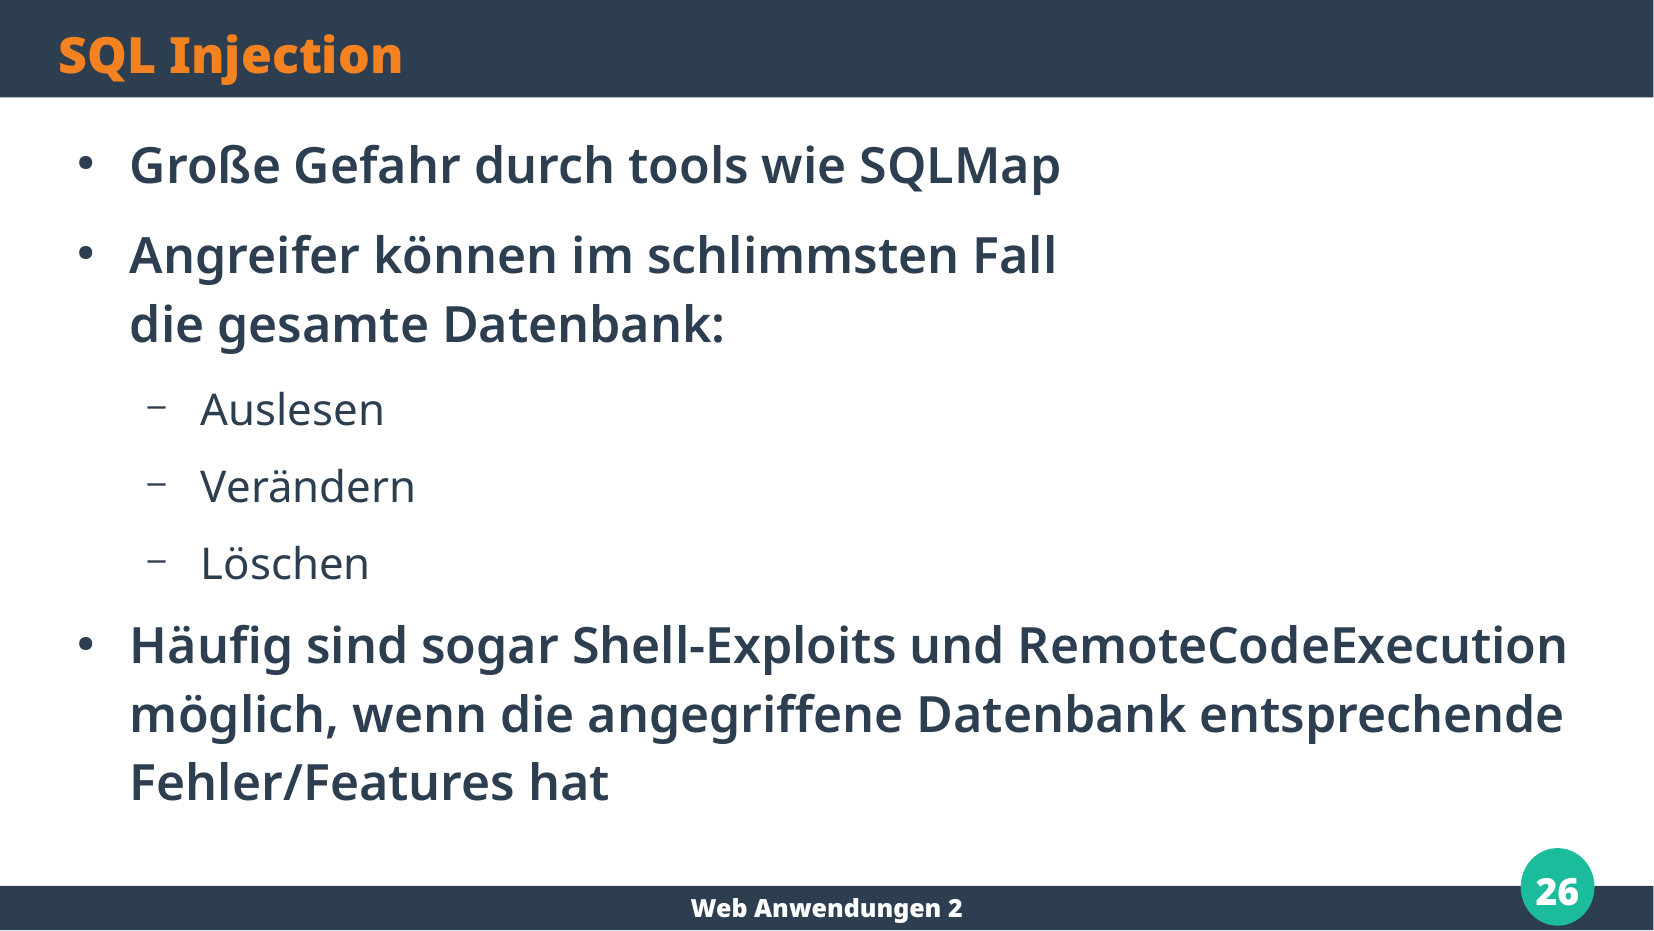

# SQL Injection
Große Gefahr durch tools wie SQLMap
Angreifer können im schlimmsten Fall
die gesamte Datenbank:
Auslesen
Verändern
Löschen
Häufig sind sogar Shell-Exploits und RemoteCodeExecution möglich, wenn die angegriffene Datenbank entsprechende Fehler/Features hat
26